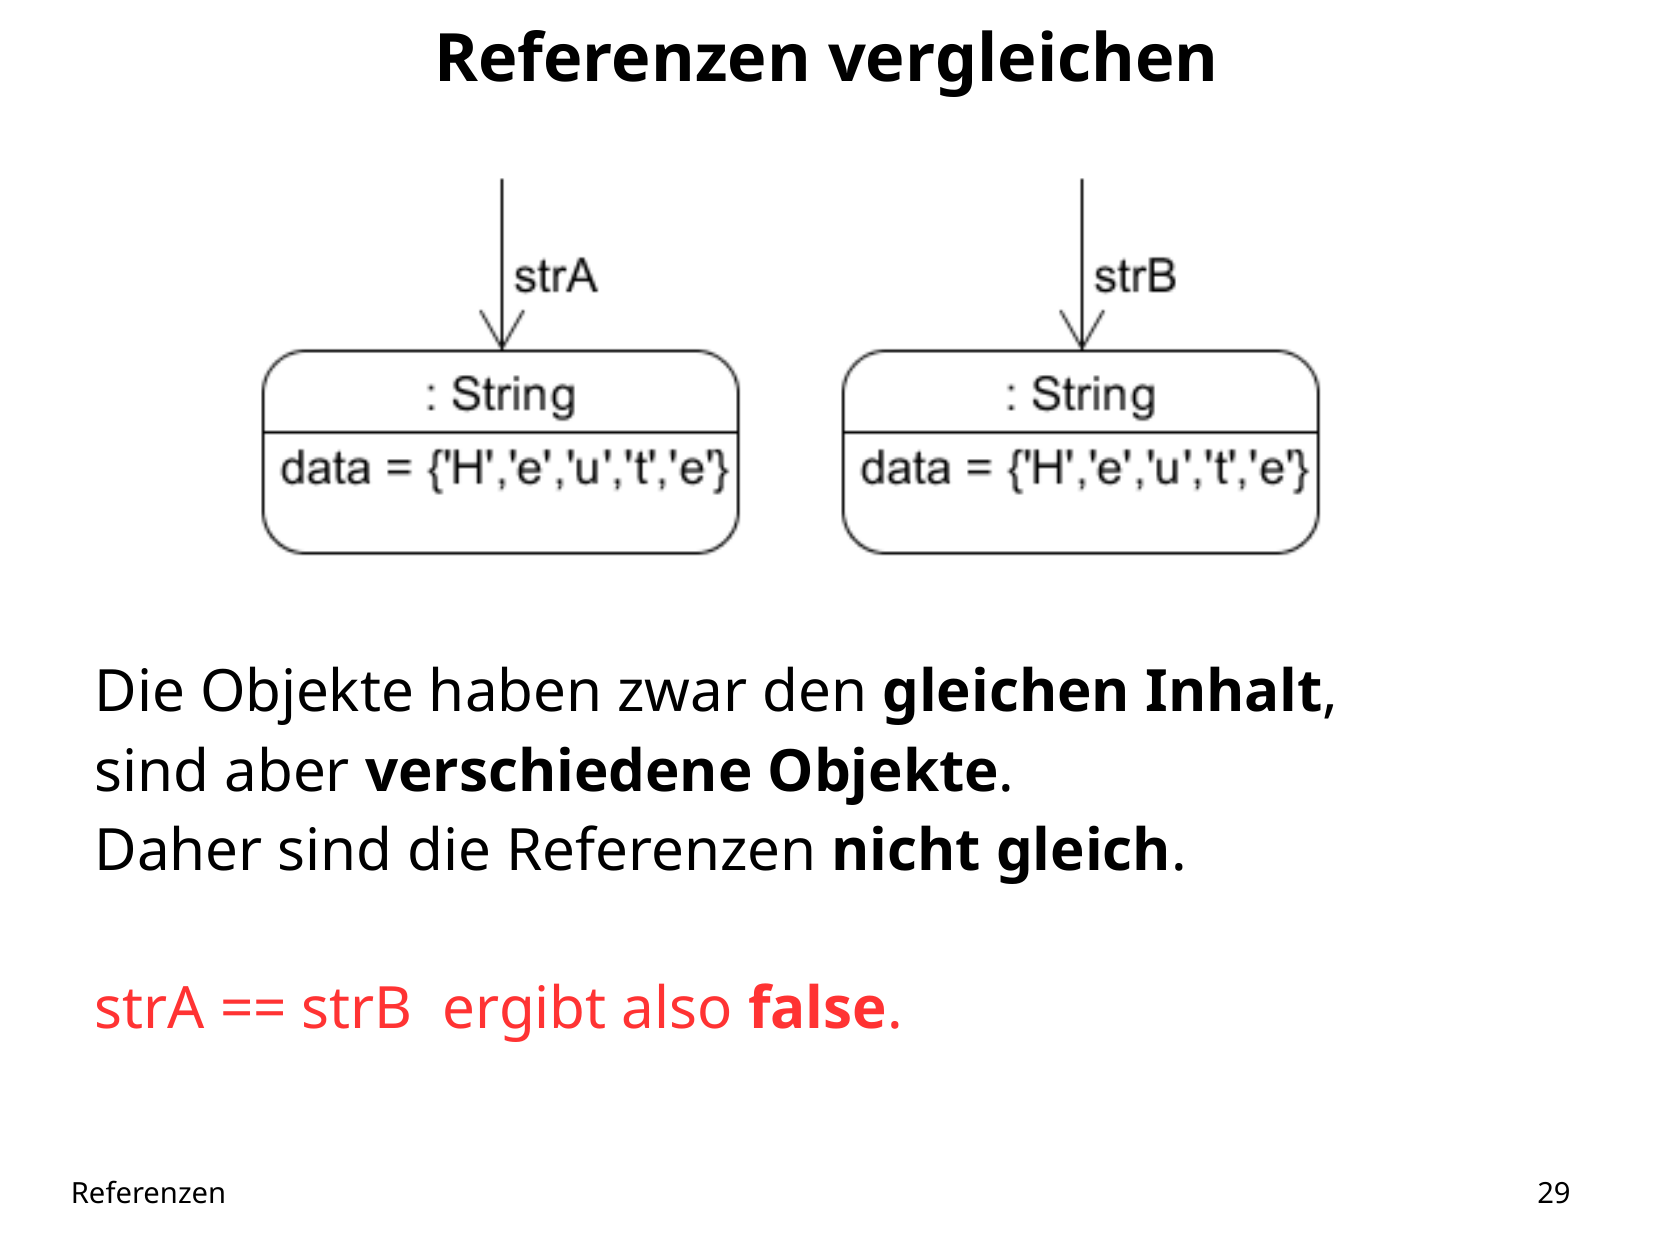

# Referenzen vergleichen
Die Objekte haben zwar den gleichen Inhalt,
sind aber verschiedene Objekte.
Daher sind die Referenzen nicht gleich.
strA == strB ergibt also false.
Referenzen
29